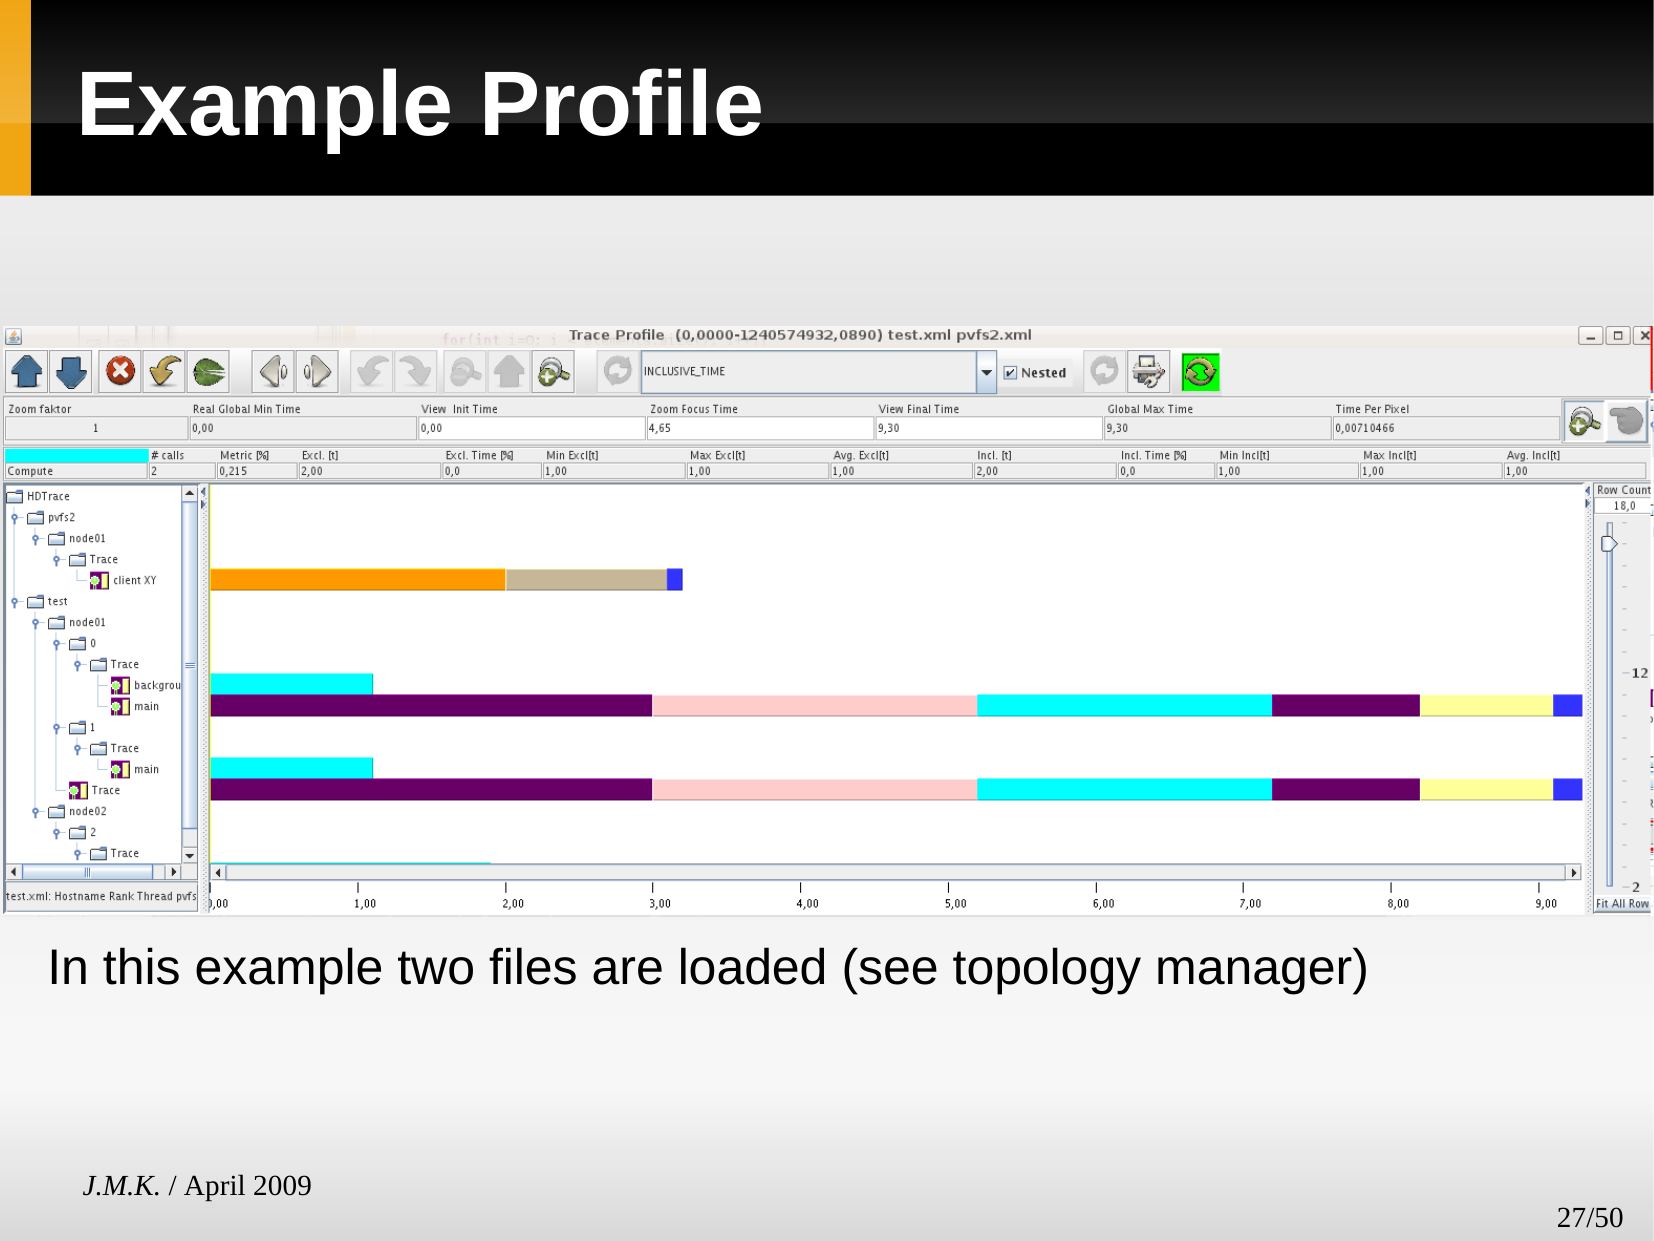

# Example Profile
In this example two files are loaded (see topology manager)